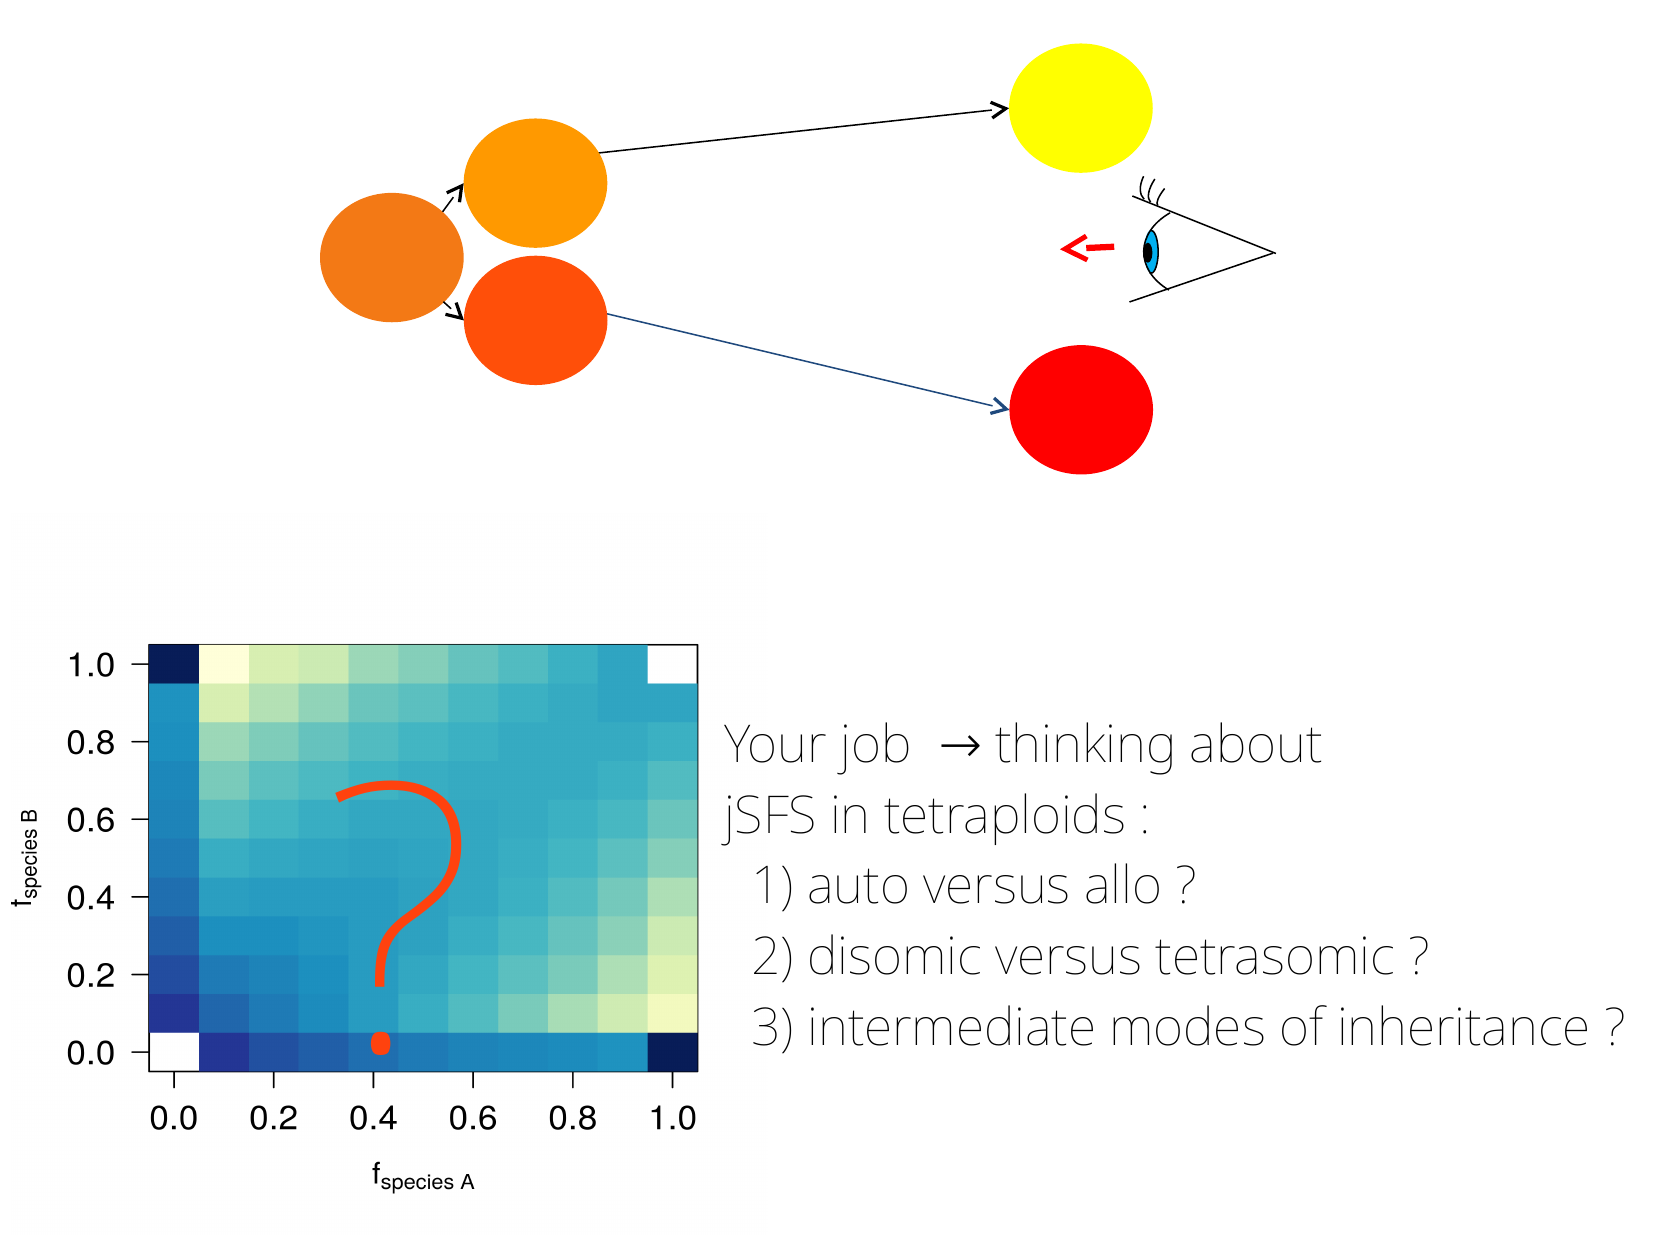

?
Your job → thinking about
jSFS in tetraploids :
 1) auto versus allo ?
 2) disomic versus tetrasomic ?
 3) intermediate modes of inheritance ?